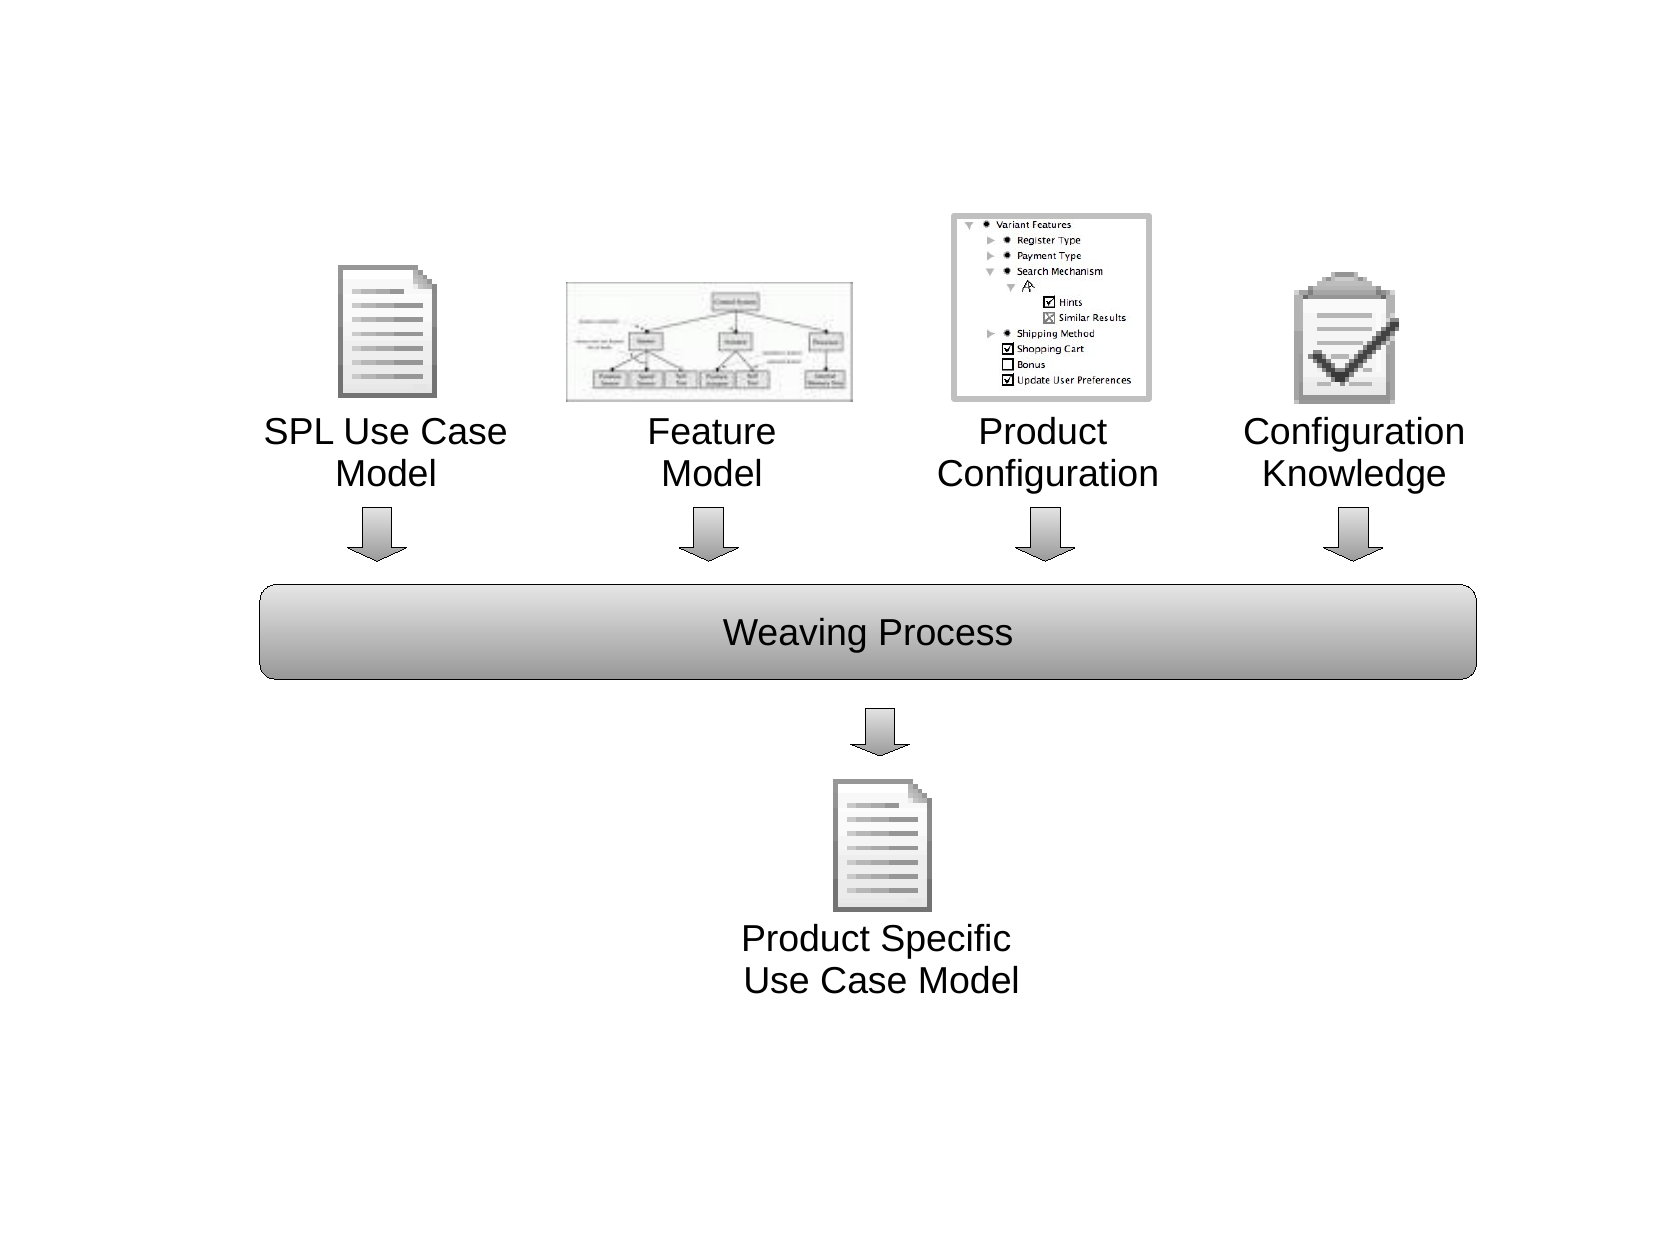

Feature
Model
Configuration
Knowledge
SPL Use Case
Model
Product
Configuration
Weaving Process
Product Specific
Use Case Model